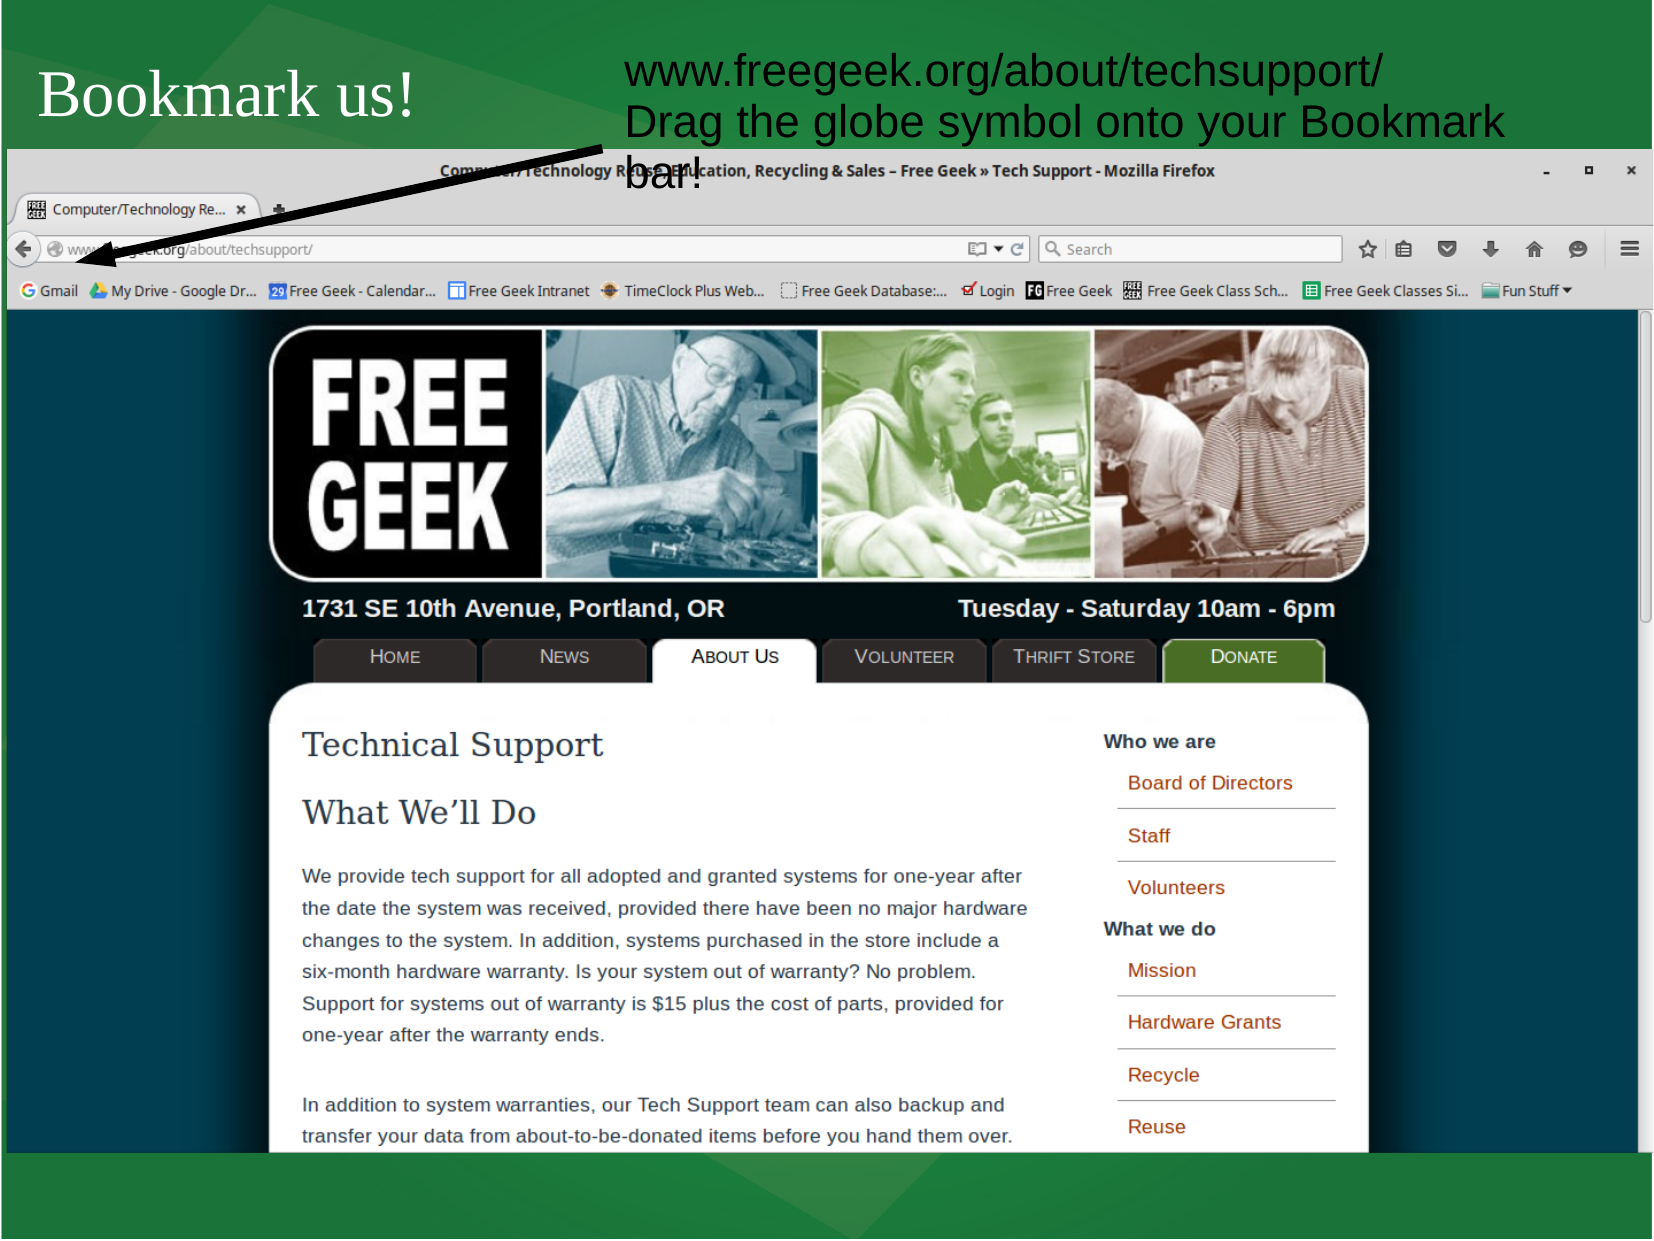

www.freegeek.org/about/techsupport/
Drag the globe symbol onto your Bookmark bar!
Bookmark us!